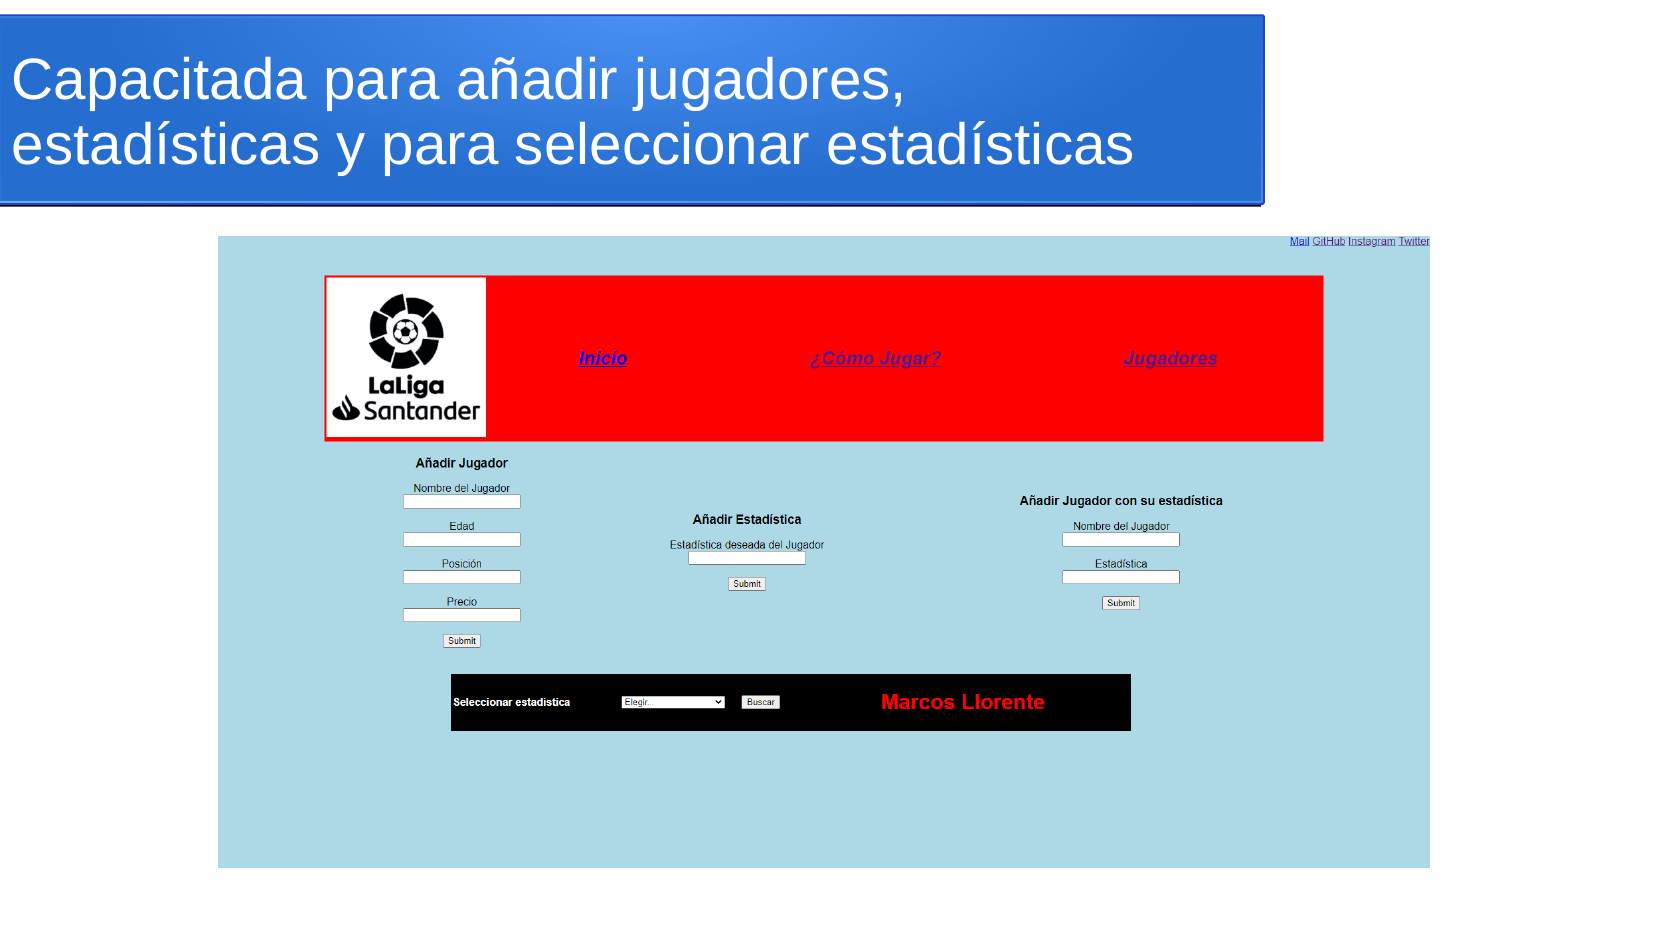

# Capacitada para añadir jugadores, estadísticas y para seleccionar estadísticas